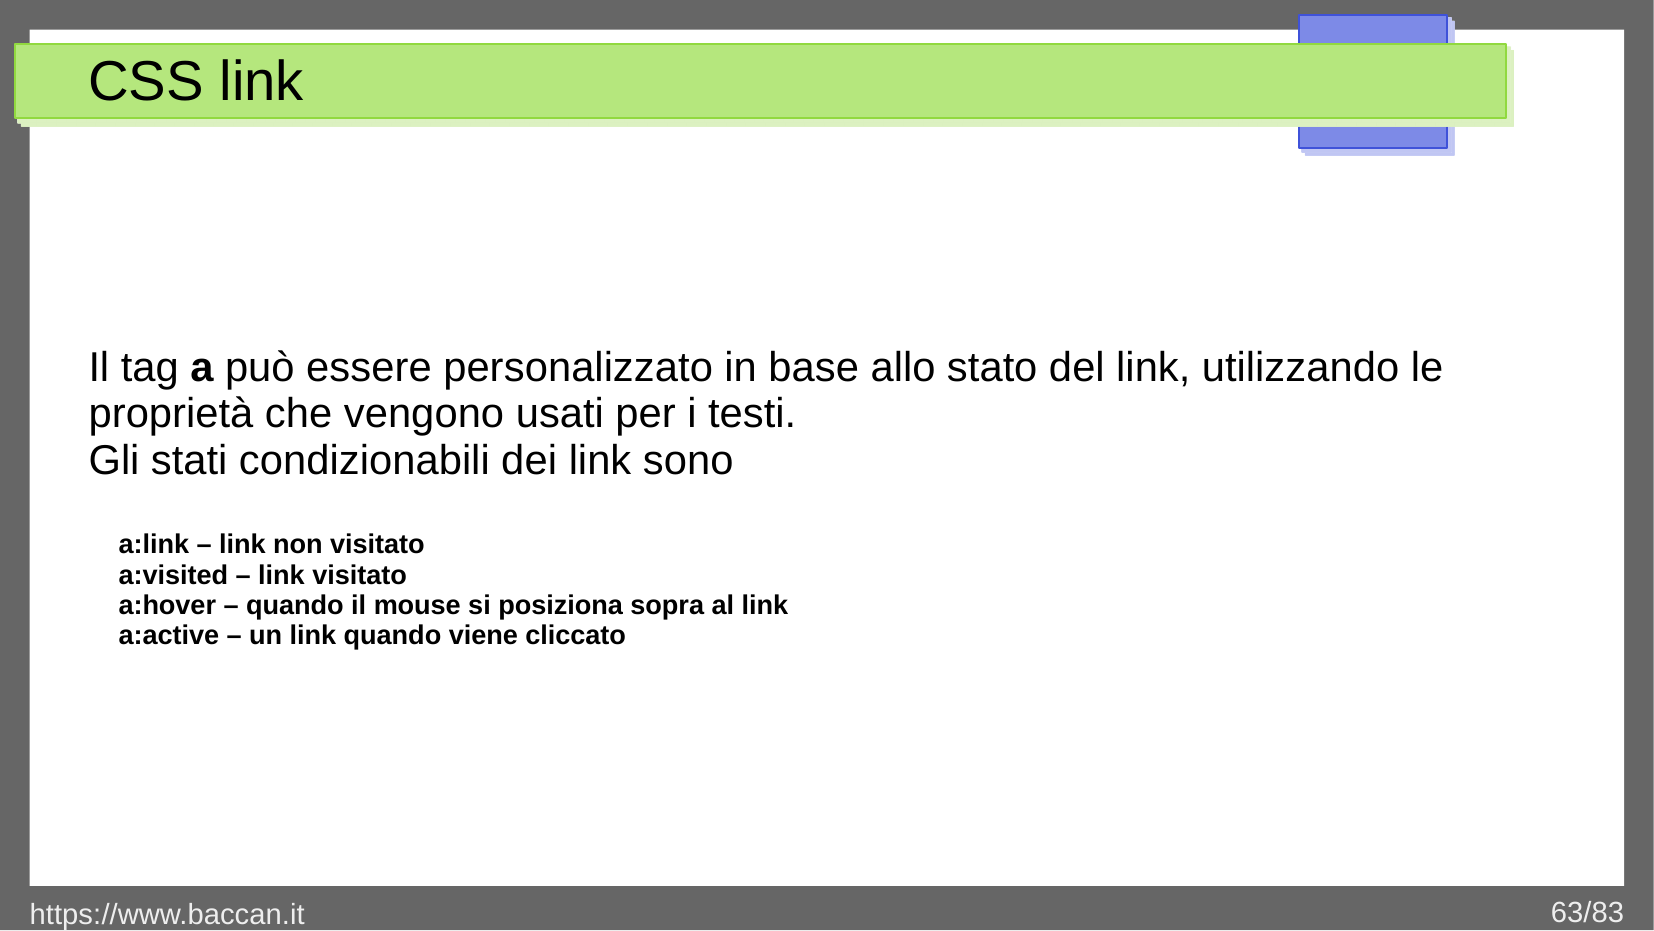

# CSS link
Il tag a può essere personalizzato in base allo stato del link, utilizzando le proprietà che vengono usati per i testi.
Gli stati condizionabili dei link sono
 a:link – link non visitato
 a:visited – link visitato
 a:hover – quando il mouse si posiziona sopra al link
 a:active – un link quando viene cliccato
63
https://www.baccan.it